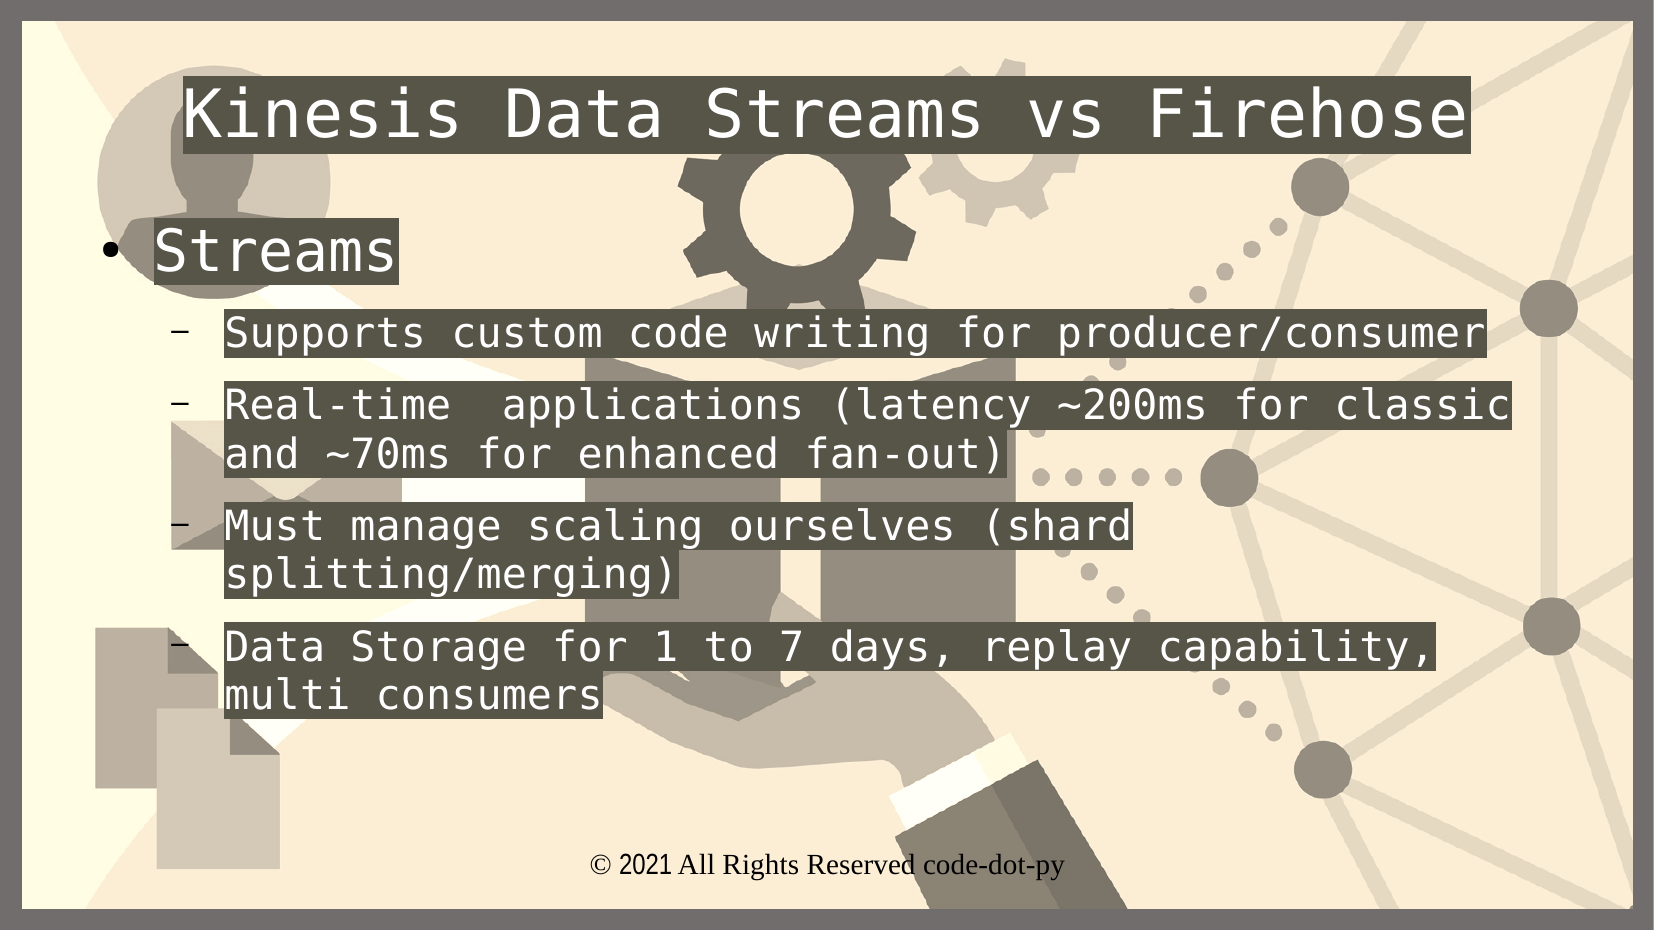

# Kinesis Data Streams vs Firehose
Streams
Supports custom code writing for producer/consumer
Real-time applications (latency ~200ms for classic and ~70ms for enhanced fan-out)
Must manage scaling ourselves (shard splitting/merging)
Data Storage for 1 to 7 days, replay capability, multi consumers